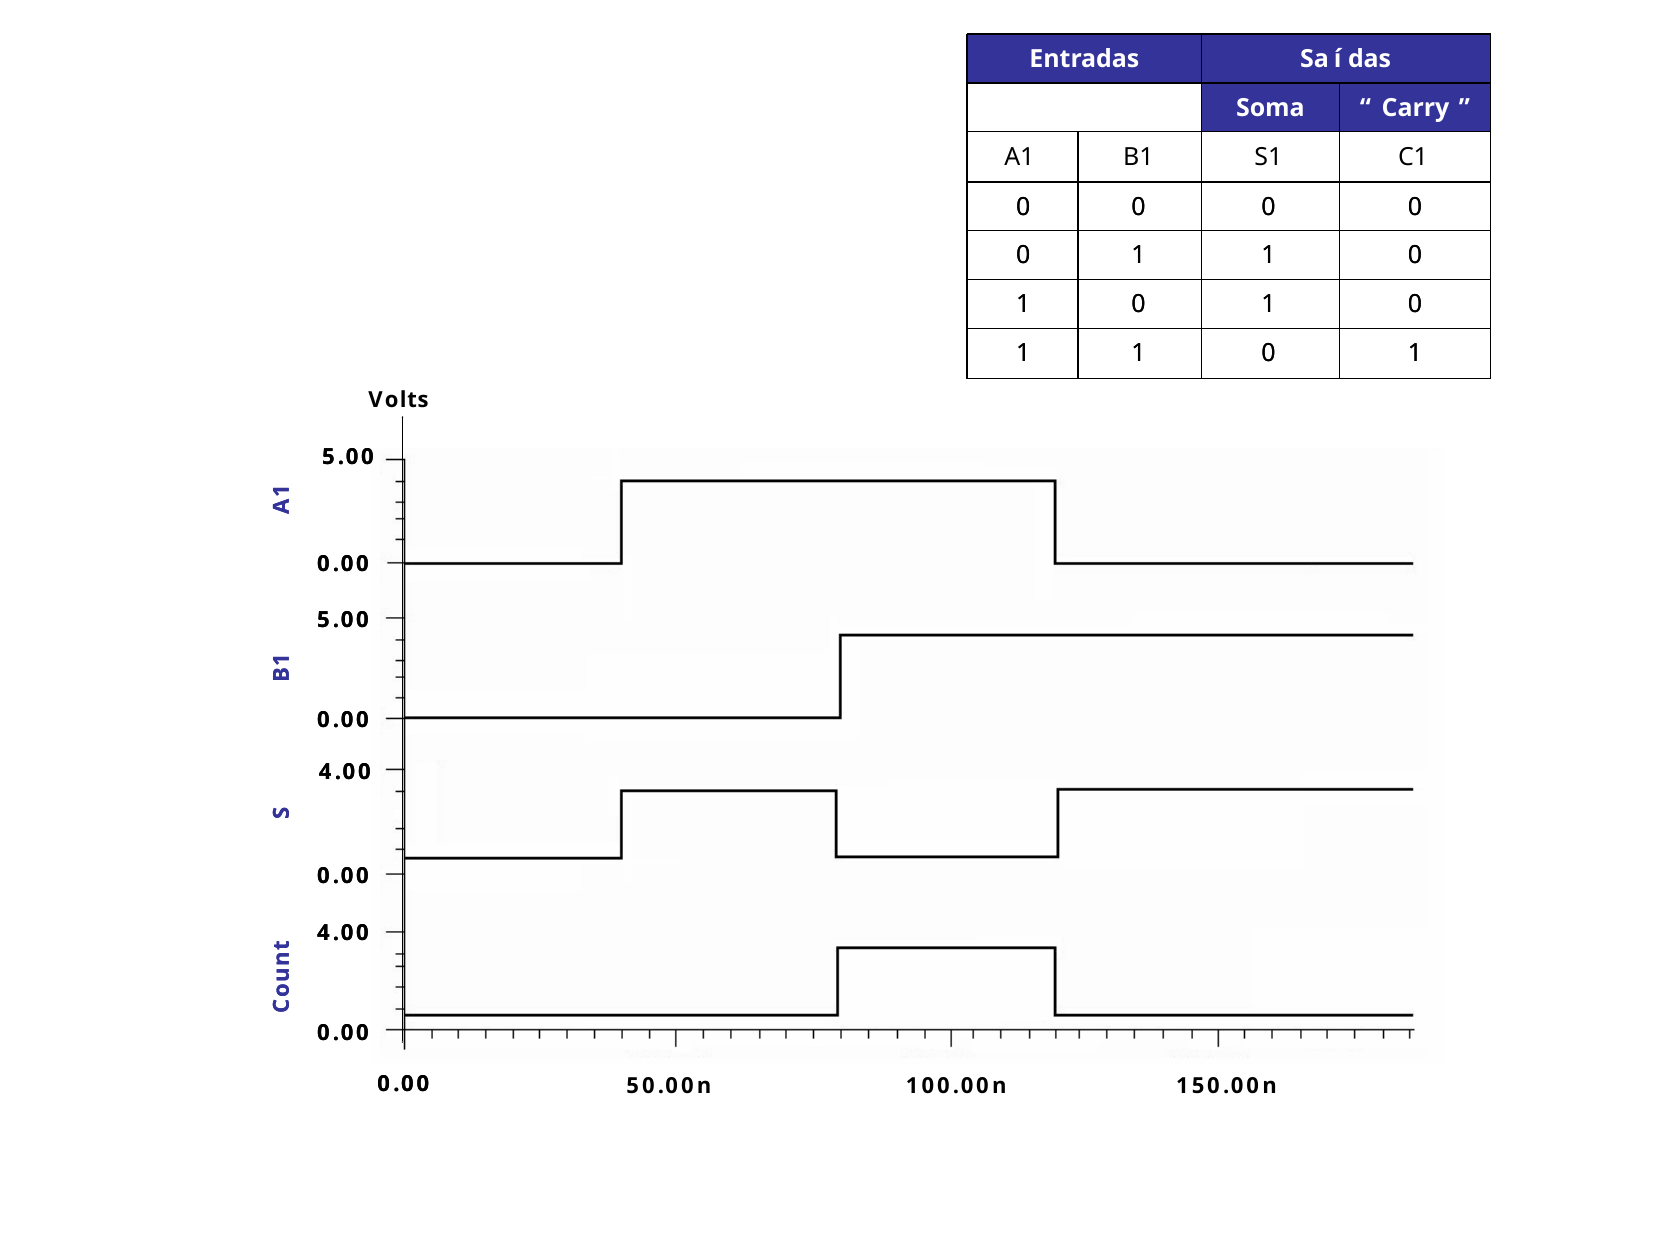

Entradas
Entradas
Sa
Sa
í
í
das
das
Soma
Soma
“
“
Carry
Carry
”
”
A1
A1
B1
B1
S1
S1
C1
C1
0
0
0
0
0
0
0
0
0
0
1
1
1
1
0
0
1
1
0
0
1
1
0
0
1
1
1
1
0
0
1
1